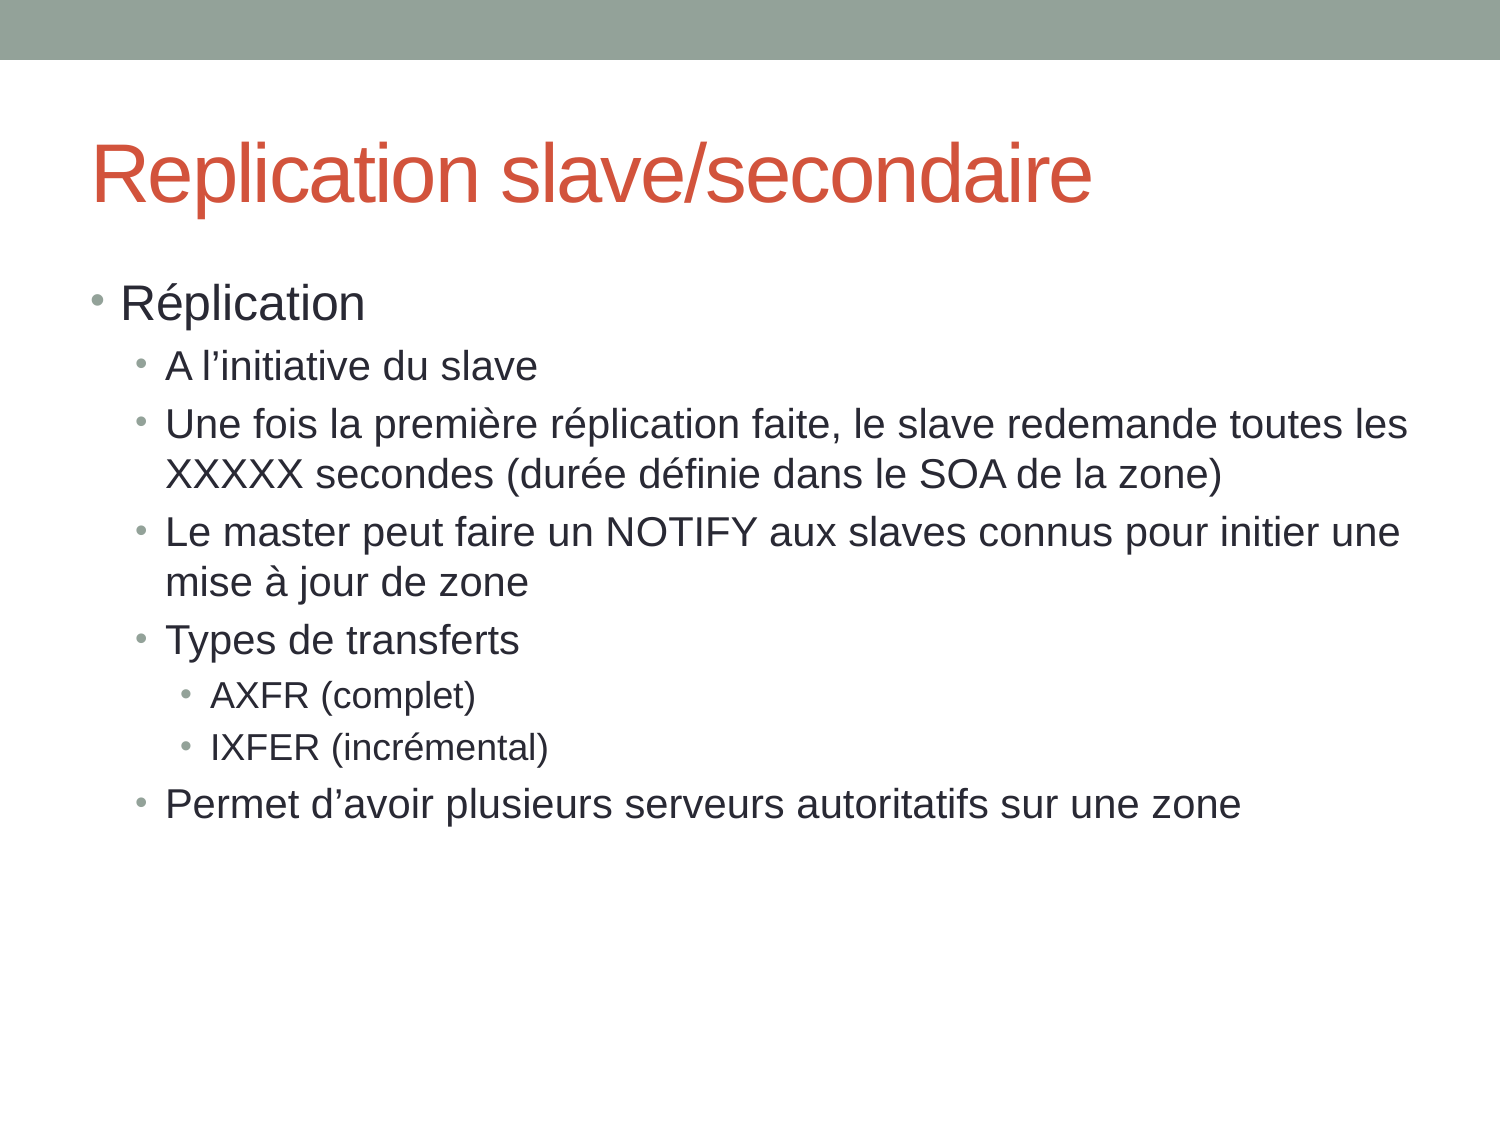

# Replication slave/secondaire
Réplication
A l’initiative du slave
Une fois la première réplication faite, le slave redemande toutes les XXXXX secondes (durée définie dans le SOA de la zone)
Le master peut faire un NOTIFY aux slaves connus pour initier une mise à jour de zone
Types de transferts
AXFR (complet)
IXFER (incrémental)
Permet d’avoir plusieurs serveurs autoritatifs sur une zone